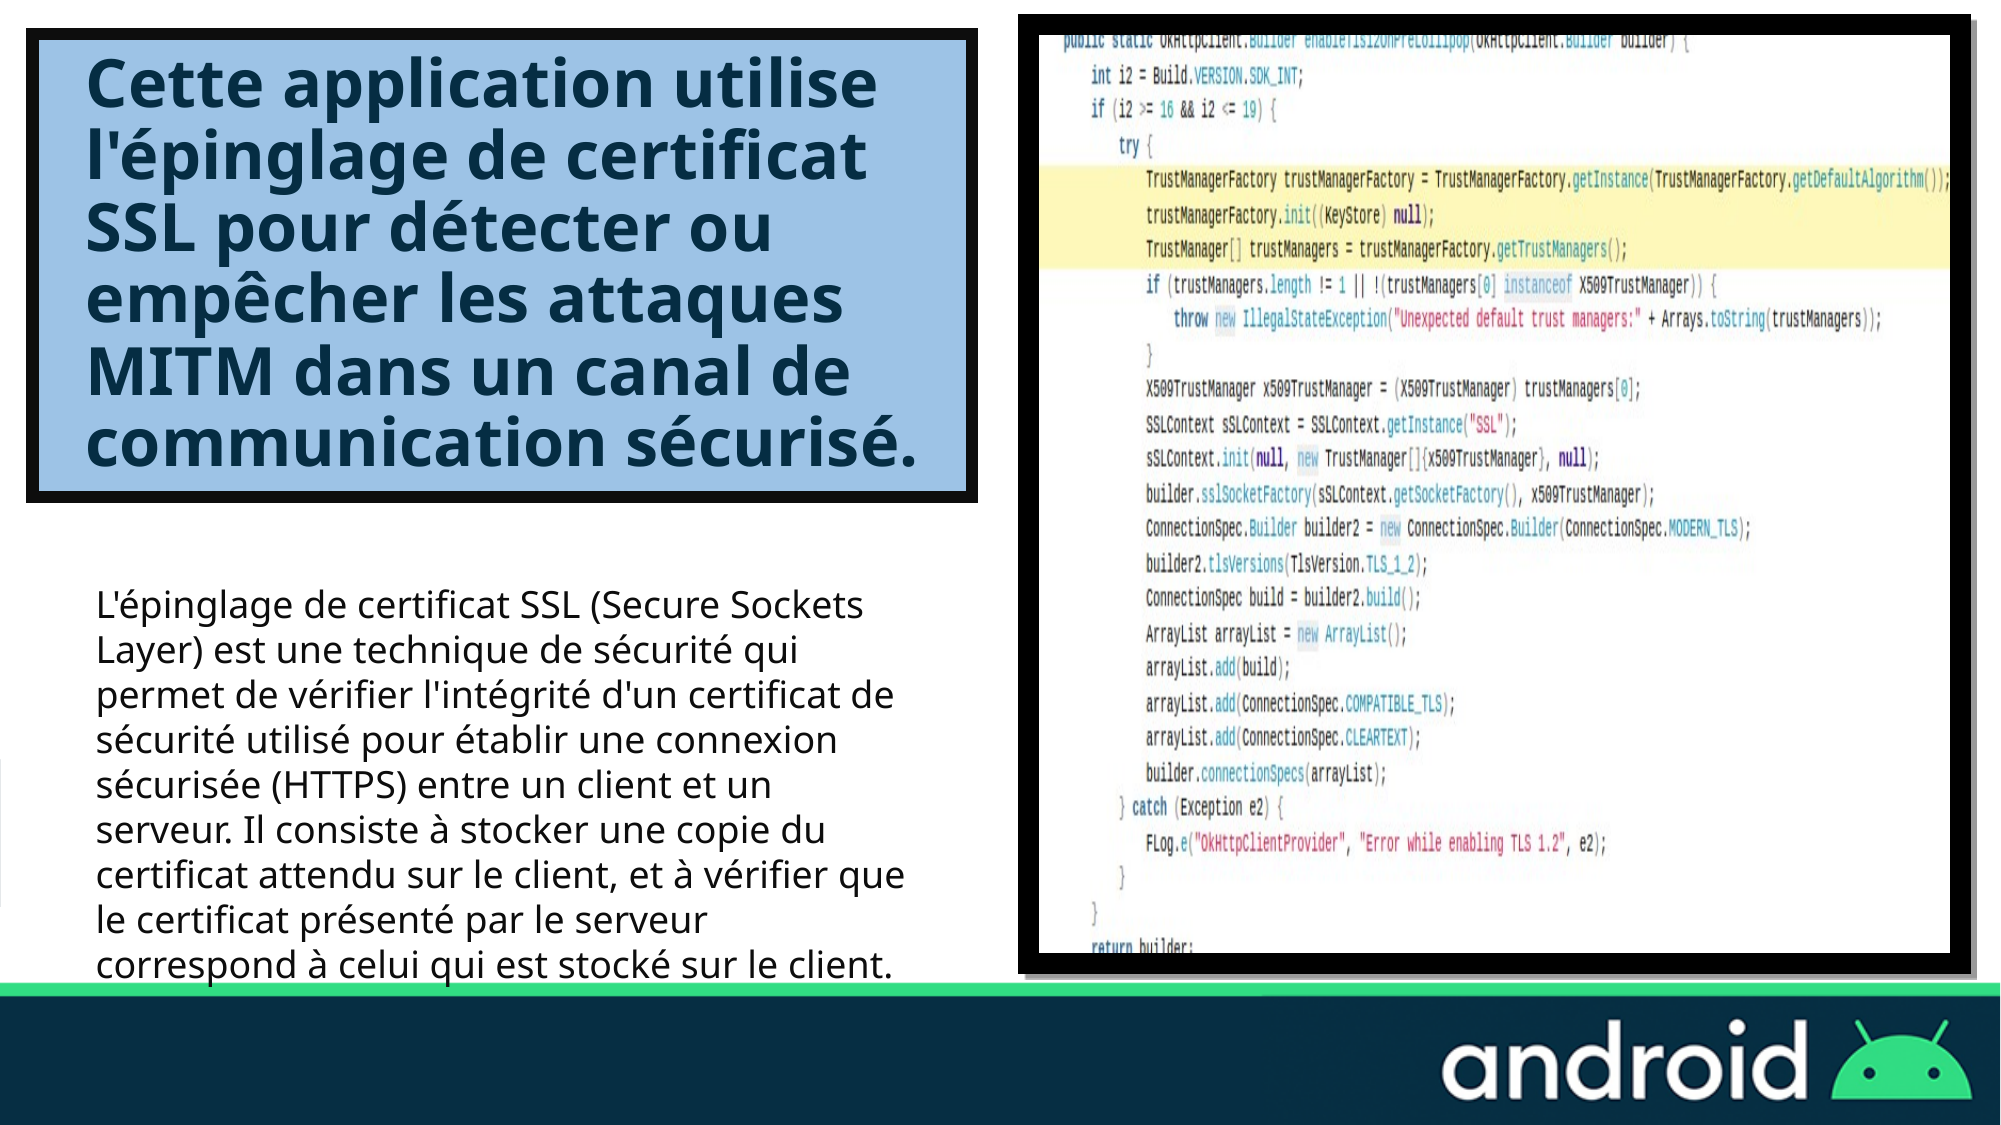

# Cette application utilise l'épinglage de certificat SSL pour détecter ou empêcher les attaques MITM dans un canal de communication sécurisé.
L'épinglage de certificat SSL (Secure Sockets Layer) est une technique de sécurité qui permet de vérifier l'intégrité d'un certificat de sécurité utilisé pour établir une connexion sécurisée (HTTPS) entre un client et un serveur. Il consiste à stocker une copie du certificat attendu sur le client, et à vérifier que le certificat présenté par le serveur correspond à celui qui est stocké sur le client.